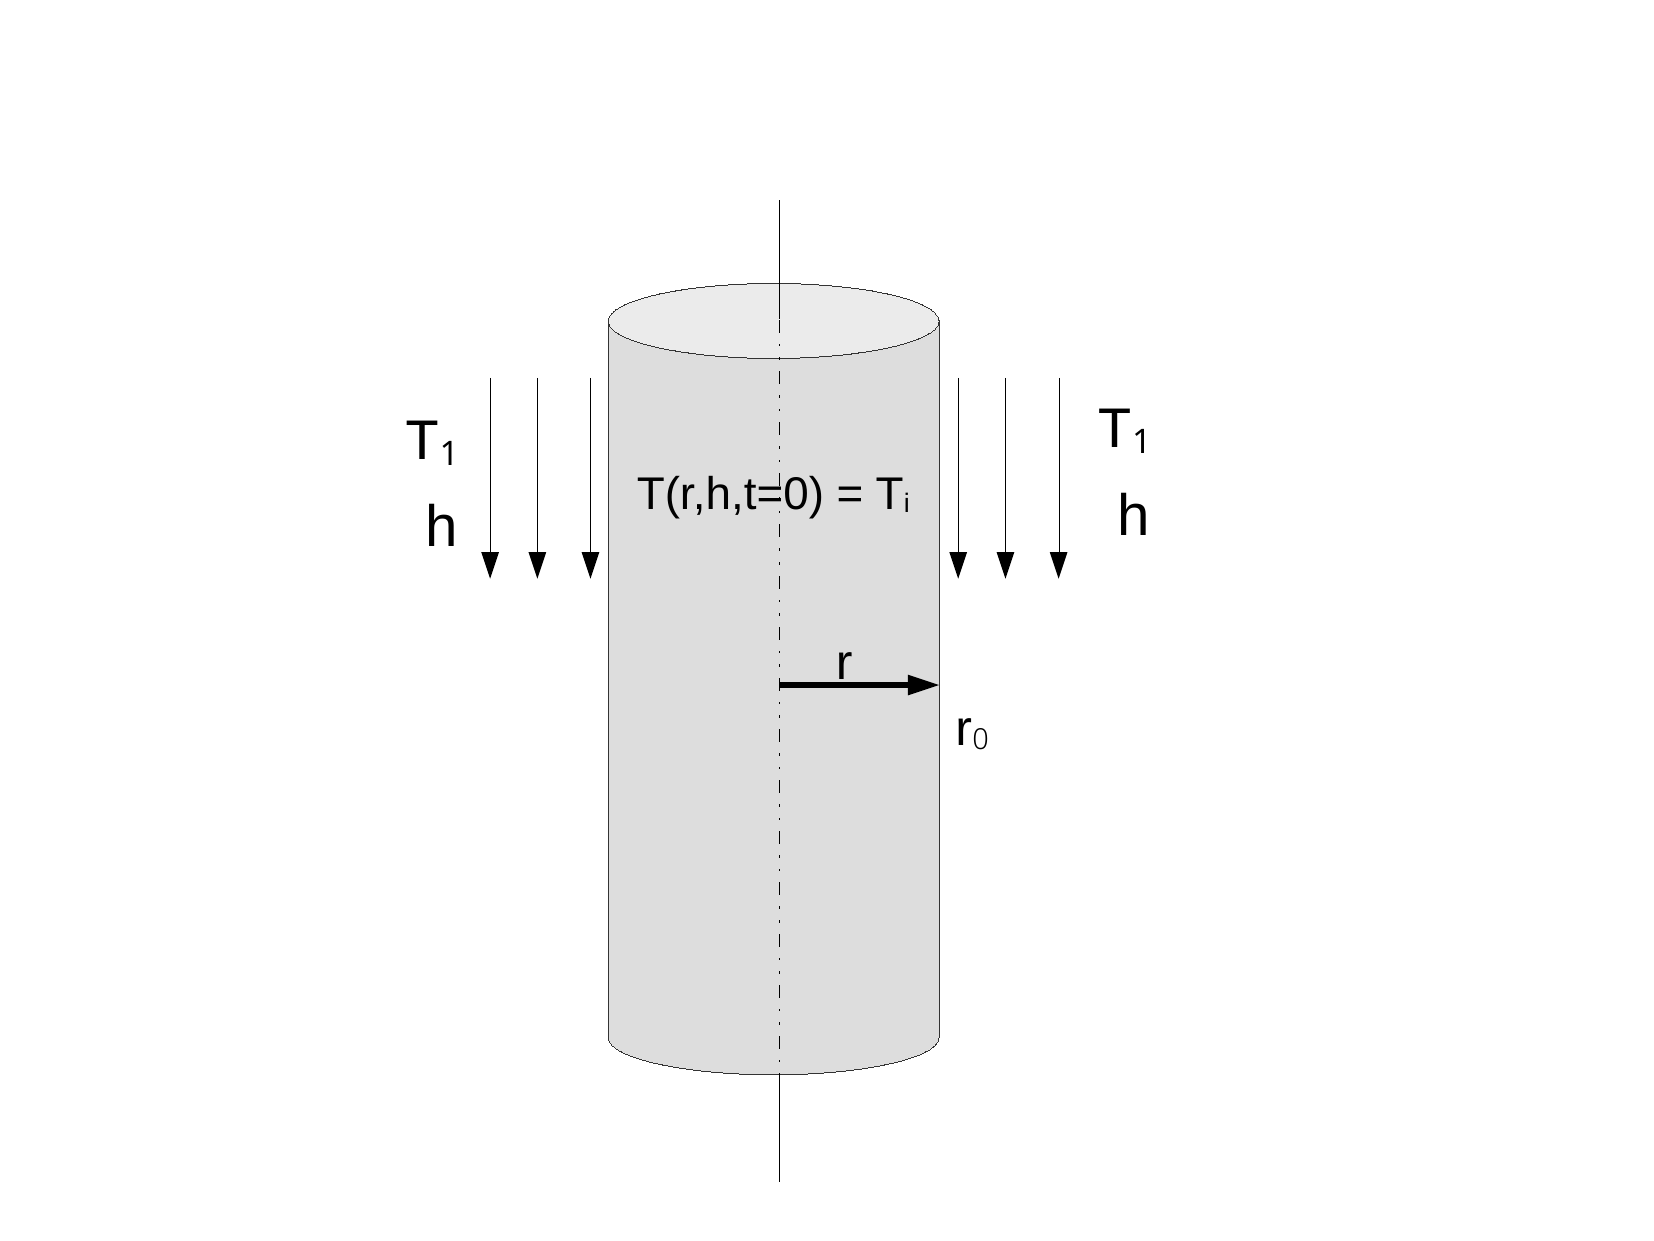

T1
T1
T(r,h,t=0) = Ti
h
h
r
r0